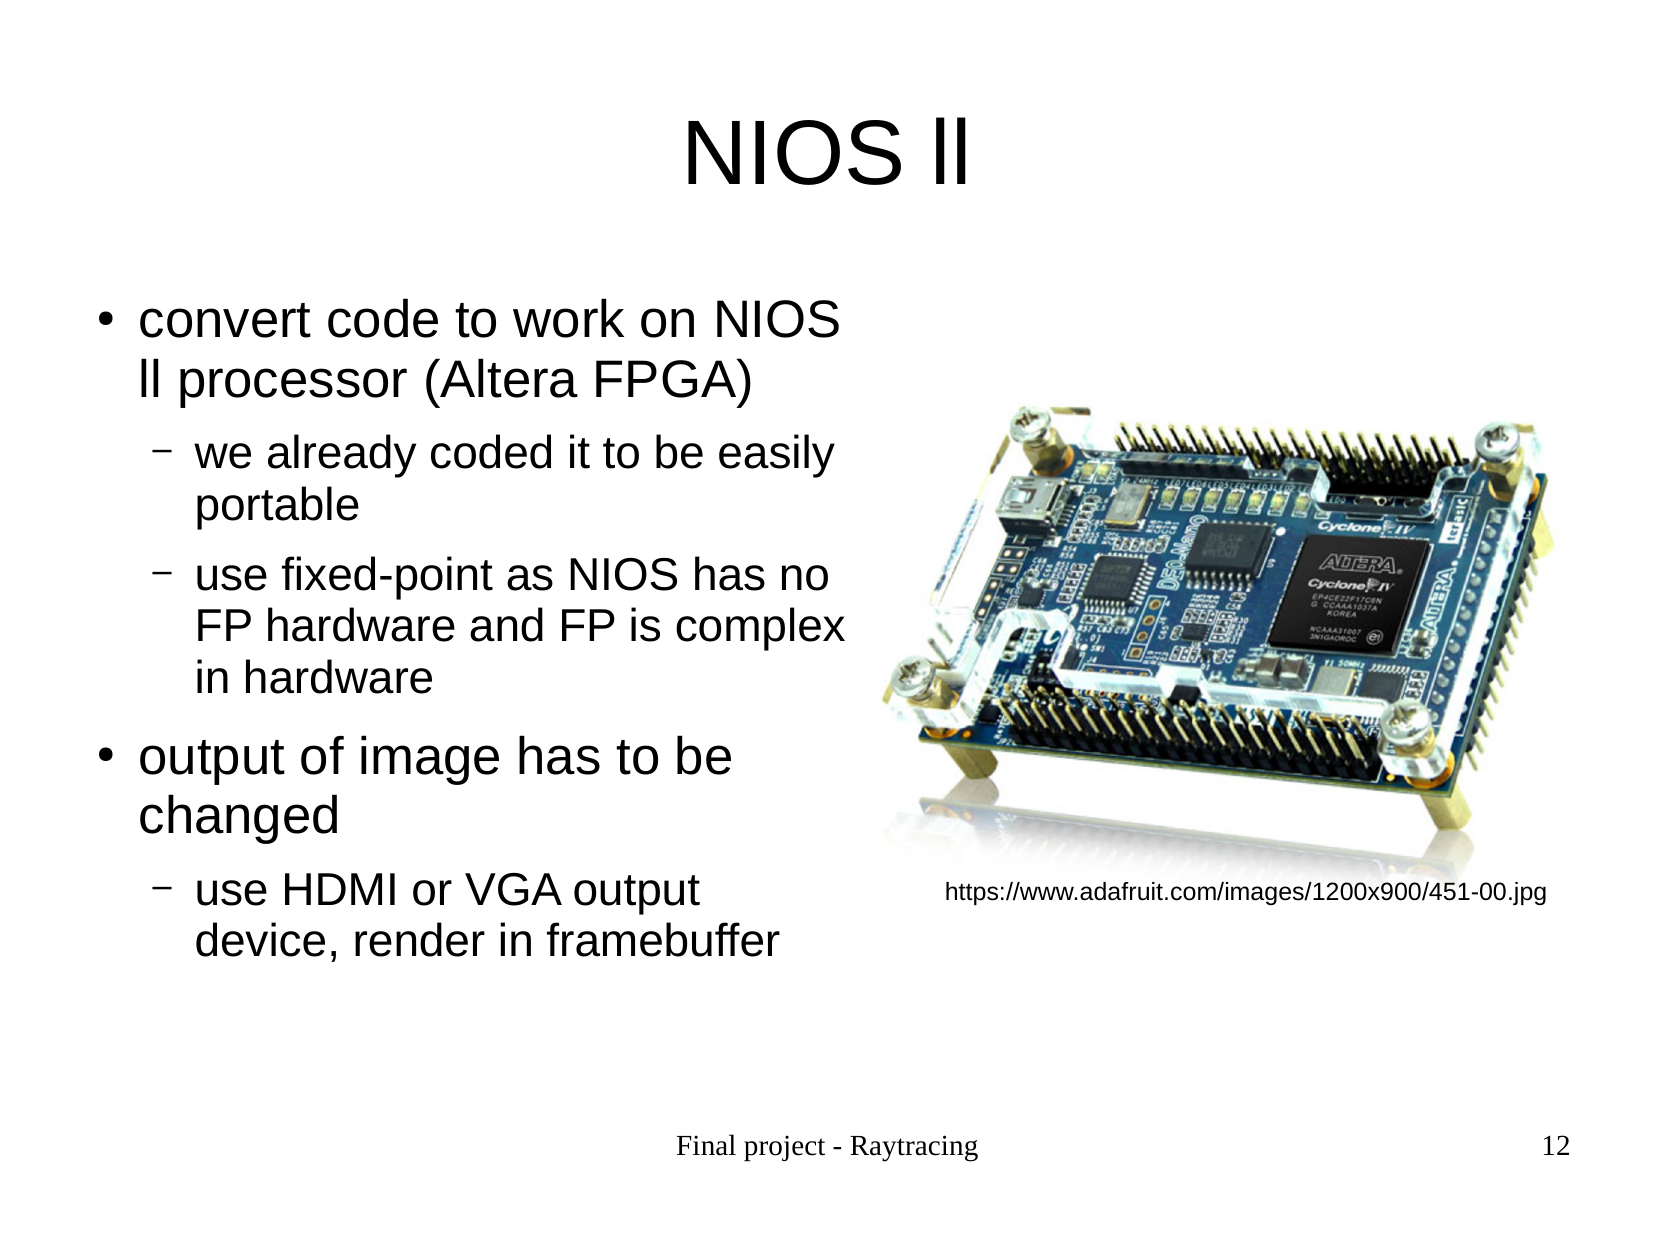

# NIOS ll
convert code to work on NIOS ll processor (Altera FPGA)
we already coded it to be easily portable
use fixed-point as NIOS has no FP hardware and FP is complex in hardware
output of image has to be changed
use HDMI or VGA output device, render in framebuffer
https://www.adafruit.com/images/1200x900/451-00.jpg
Final project - Raytracing
12